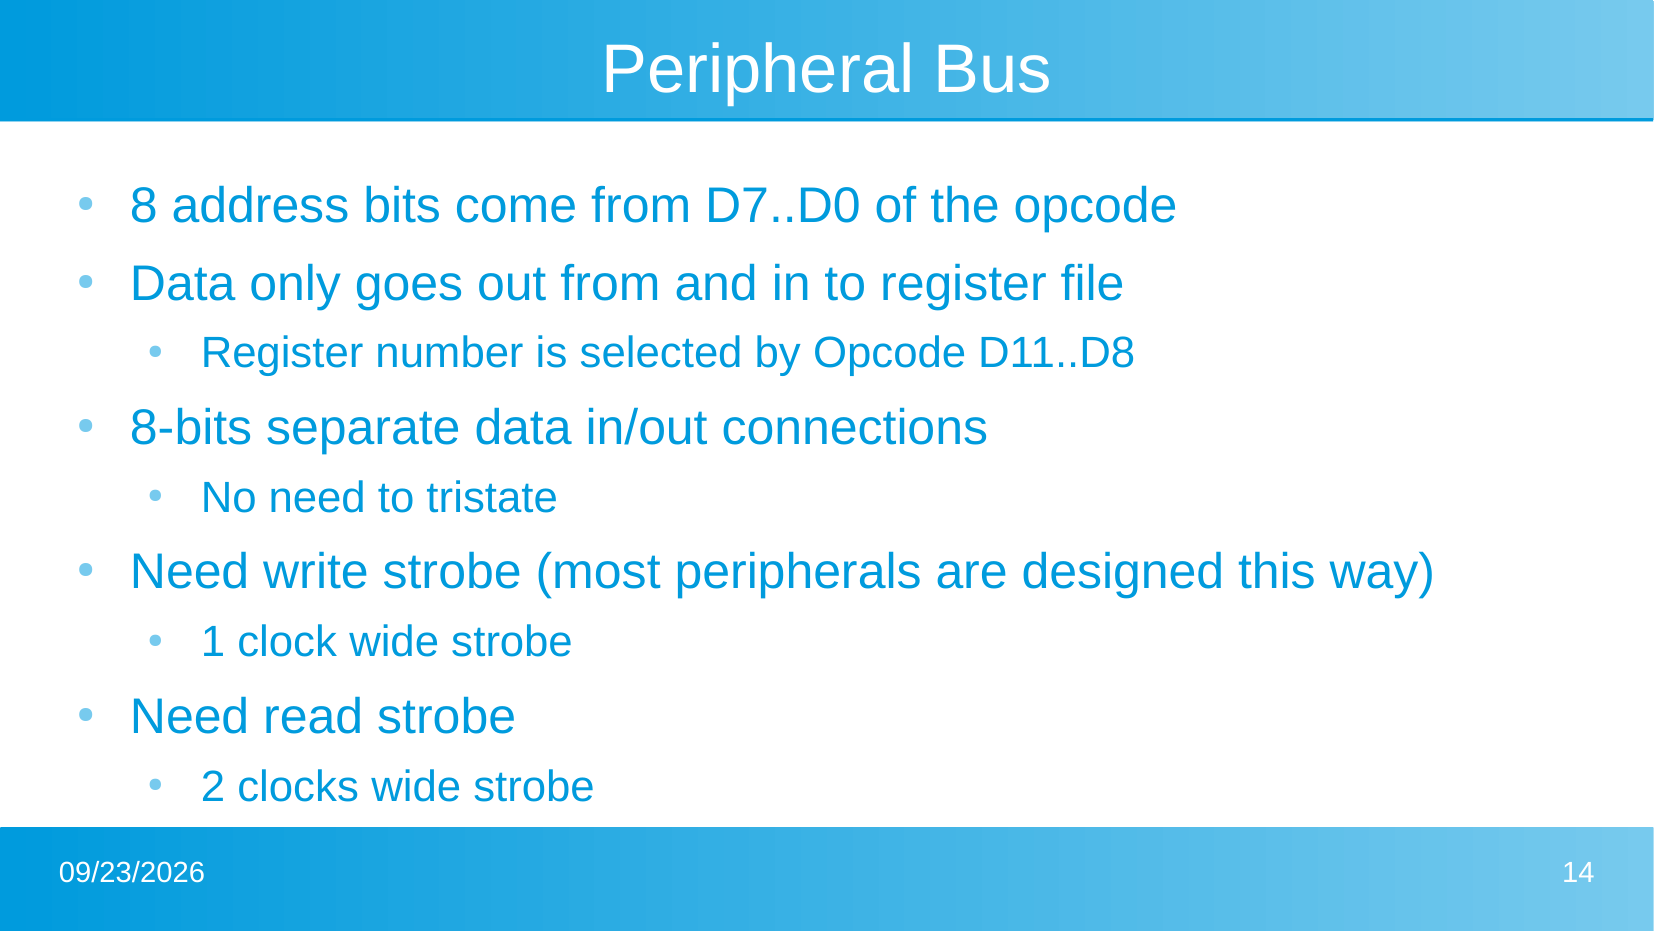

# Peripheral Bus
8 address bits come from D7..D0 of the opcode
Data only goes out from and in to register file
Register number is selected by Opcode D11..D8
8-bits separate data in/out connections
No need to tristate
Need write strobe (most peripherals are designed this way)
1 clock wide strobe
Need read strobe
2 clocks wide strobe
14